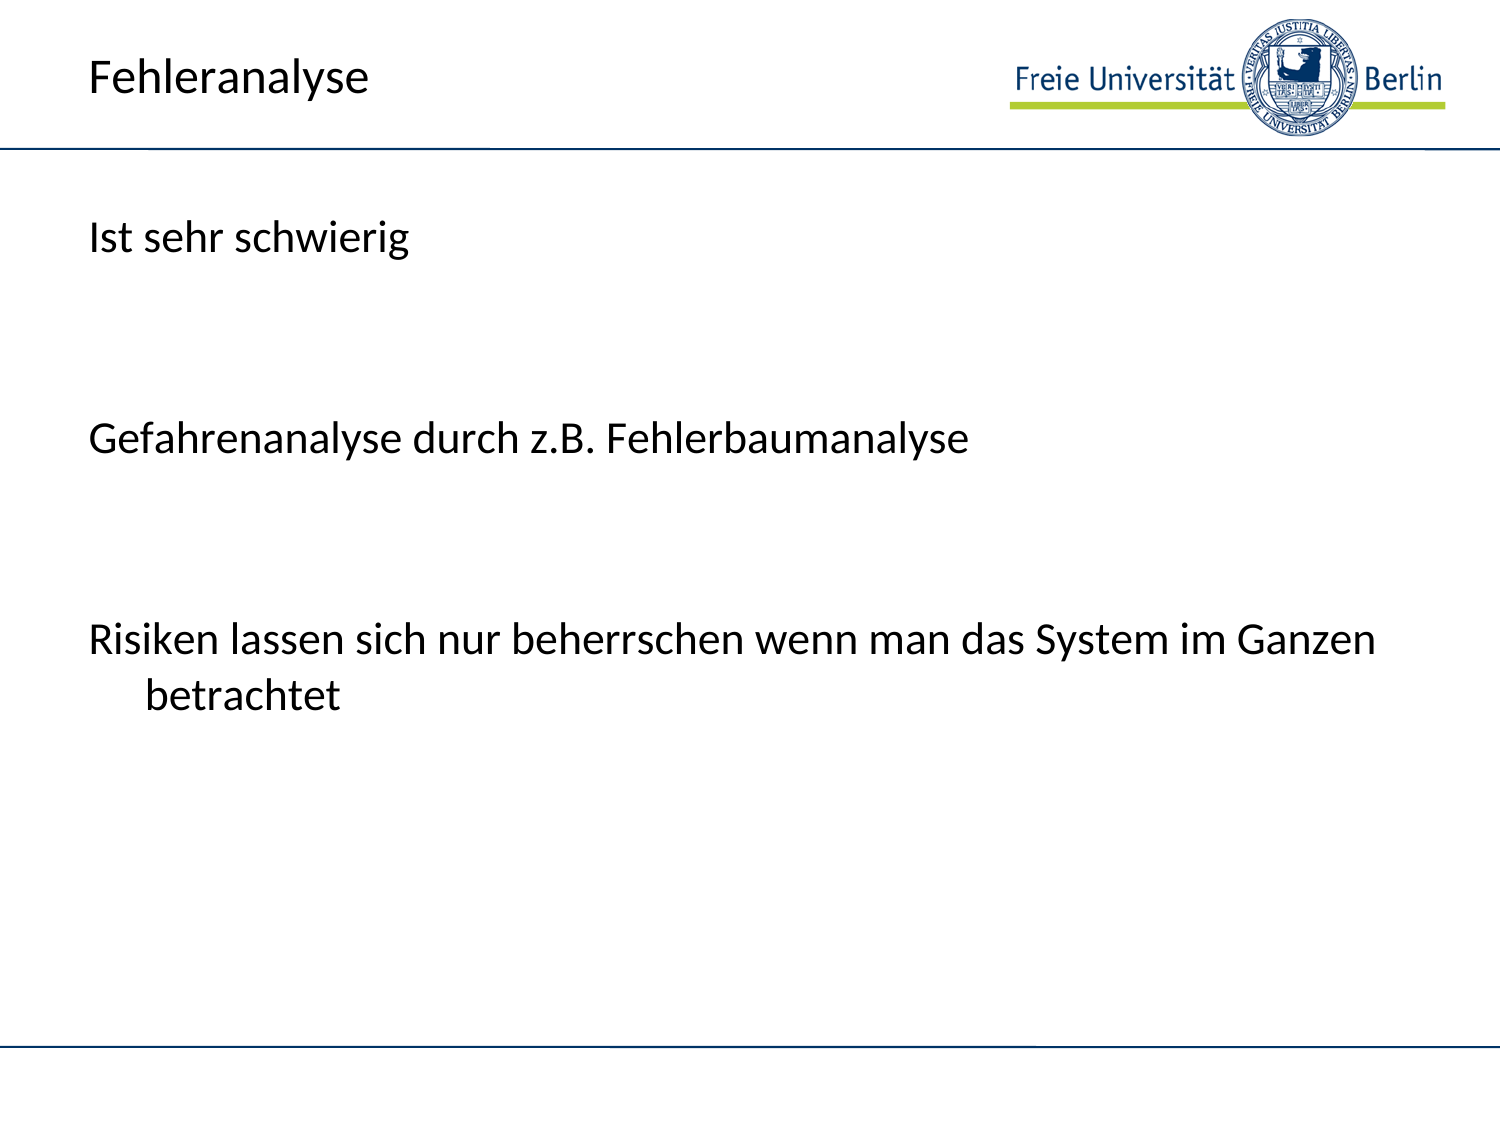

# Fehleranalyse
Ist sehr schwierig
Gefahrenanalyse durch z.B. Fehlerbaumanalyse
Risiken lassen sich nur beherrschen wenn man das System im Ganzen betrachtet